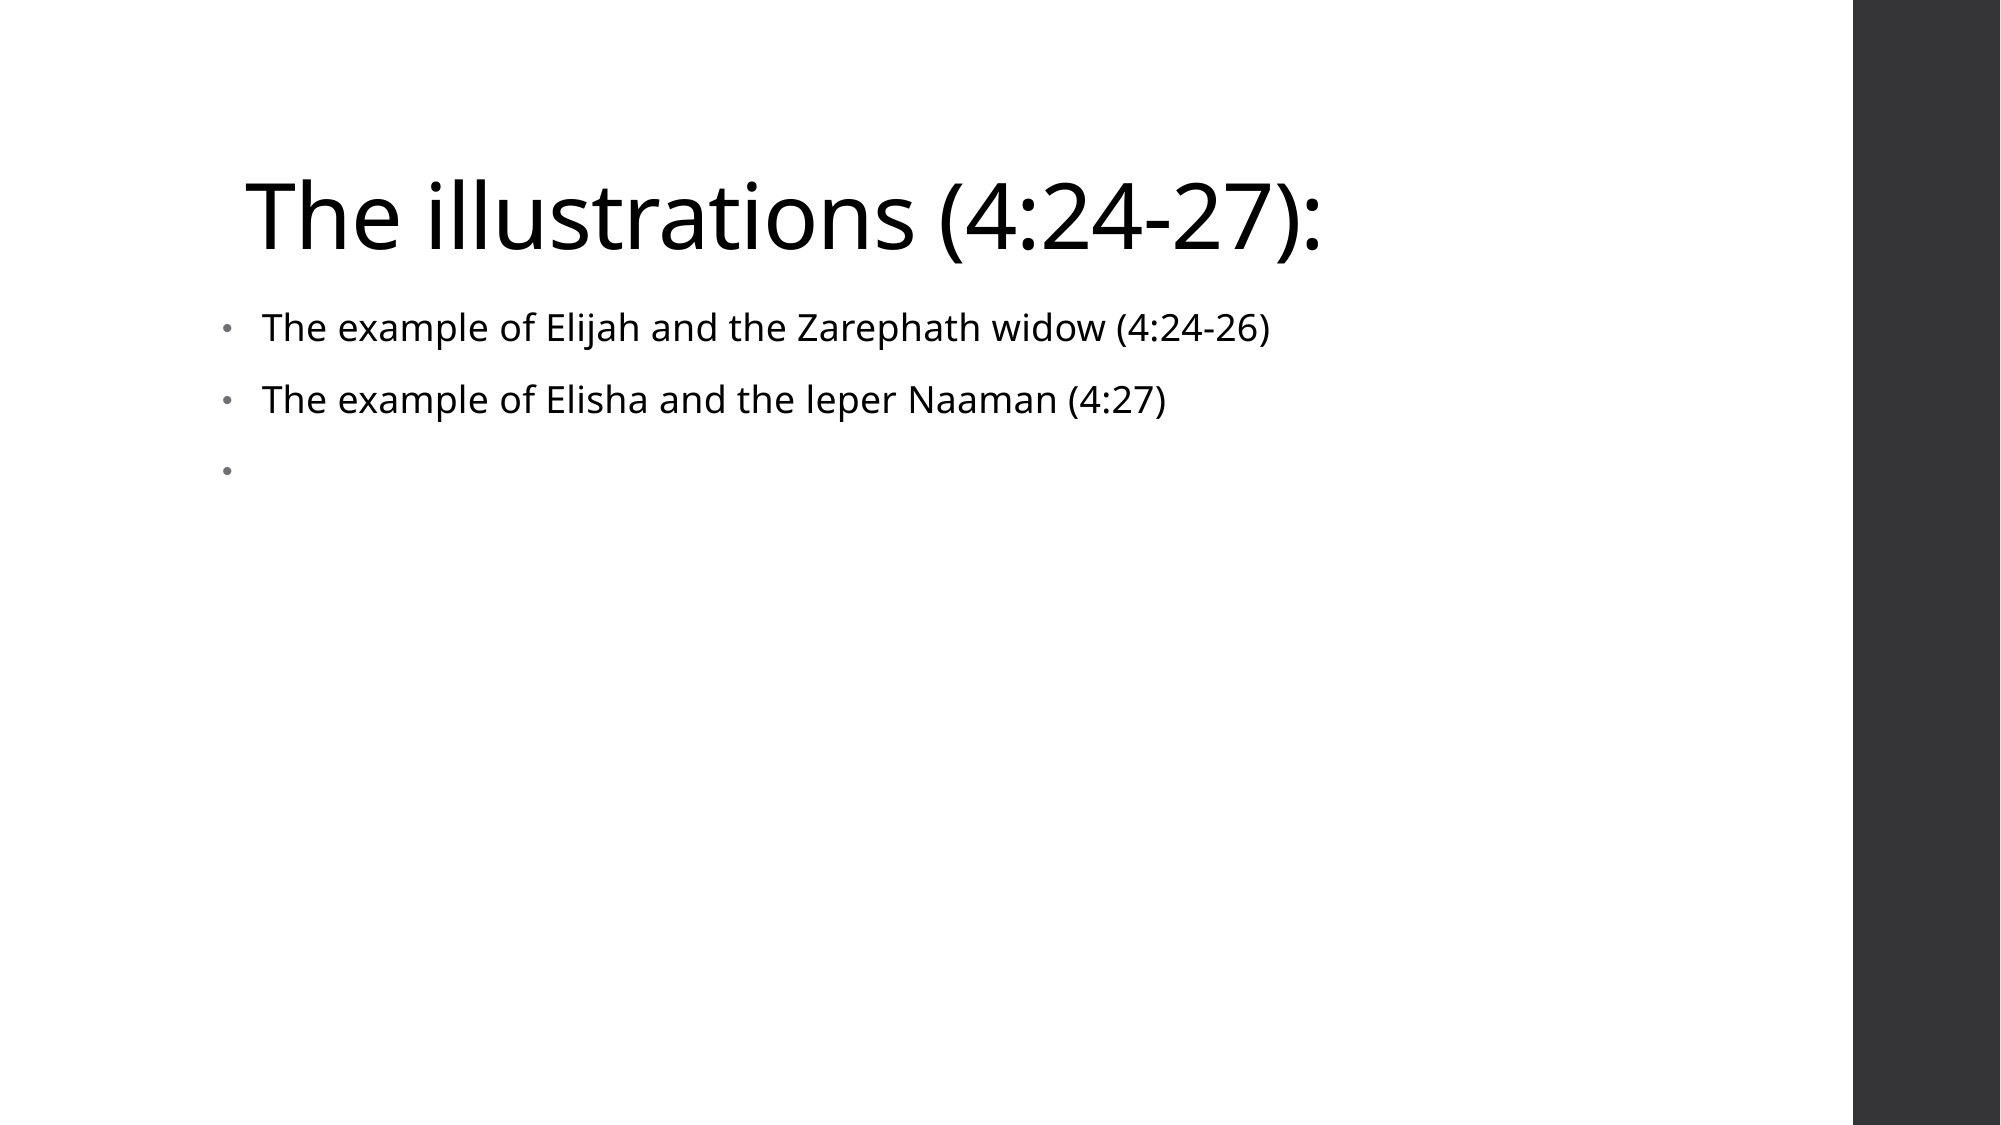

# The illustrations (4:24-27):
 The example of Elijah and the Zarephath widow (4:24-26)
 The example of Elisha and the leper Naaman (4:27)